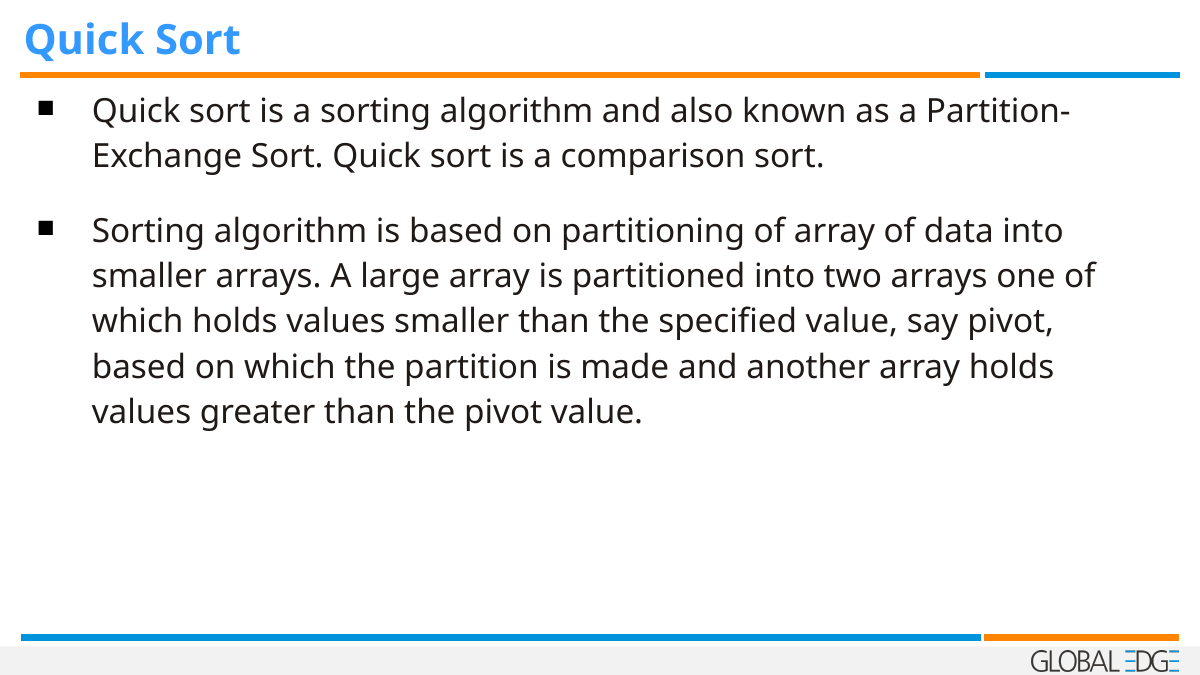

# Quick Sort
Quick sort is a sorting algorithm and also known as a Partition-Exchange Sort. Quick sort is a comparison sort.
Sorting algorithm is based on partitioning of array of data into smaller arrays. A large array is partitioned into two arrays one of which holds values smaller than the specified value, say pivot, based on which the partition is made and another array holds values greater than the pivot value.